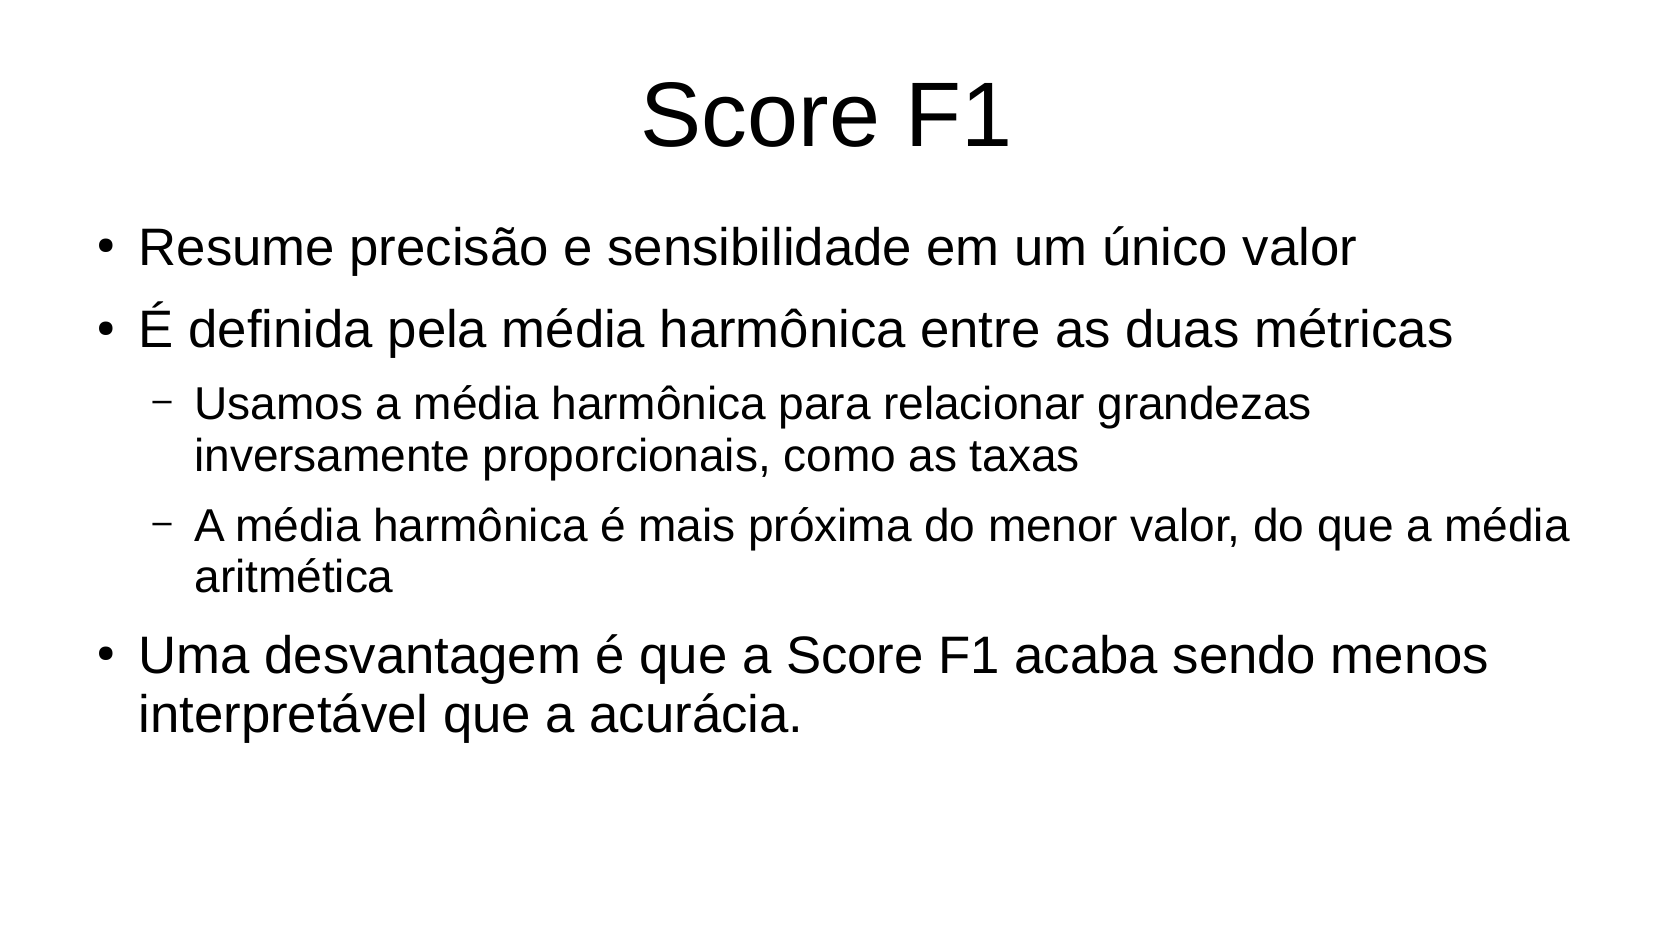

# Score F1
Resume precisão e sensibilidade em um único valor
É definida pela média harmônica entre as duas métricas
Usamos a média harmônica para relacionar grandezas inversamente proporcionais, como as taxas
A média harmônica é mais próxima do menor valor, do que a média aritmética
Uma desvantagem é que a Score F1 acaba sendo menos interpretável que a acurácia.